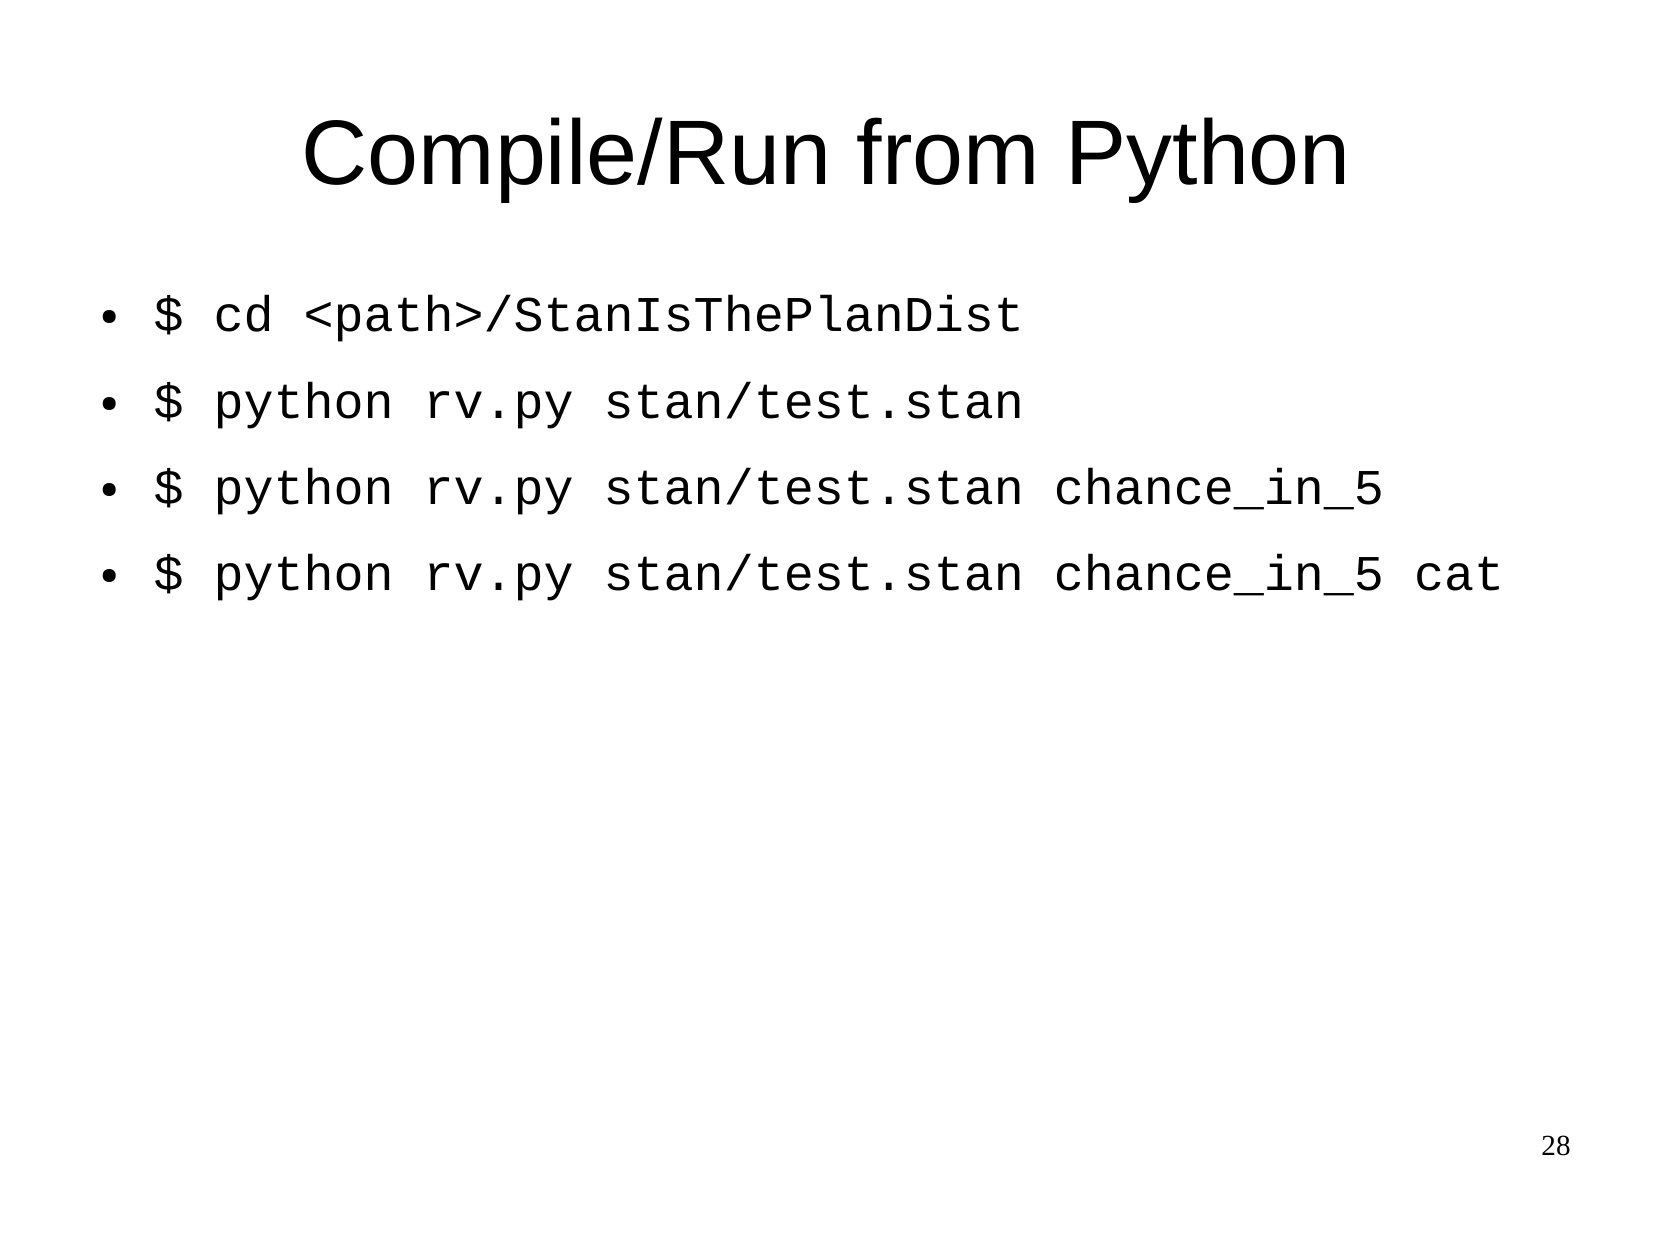

# Compile/Run from Python
$ cd <path>/StanIsThePlanDist
$ python rv.py stan/test.stan
$ python rv.py stan/test.stan chance_in_5
$ python rv.py stan/test.stan chance_in_5 cat
28